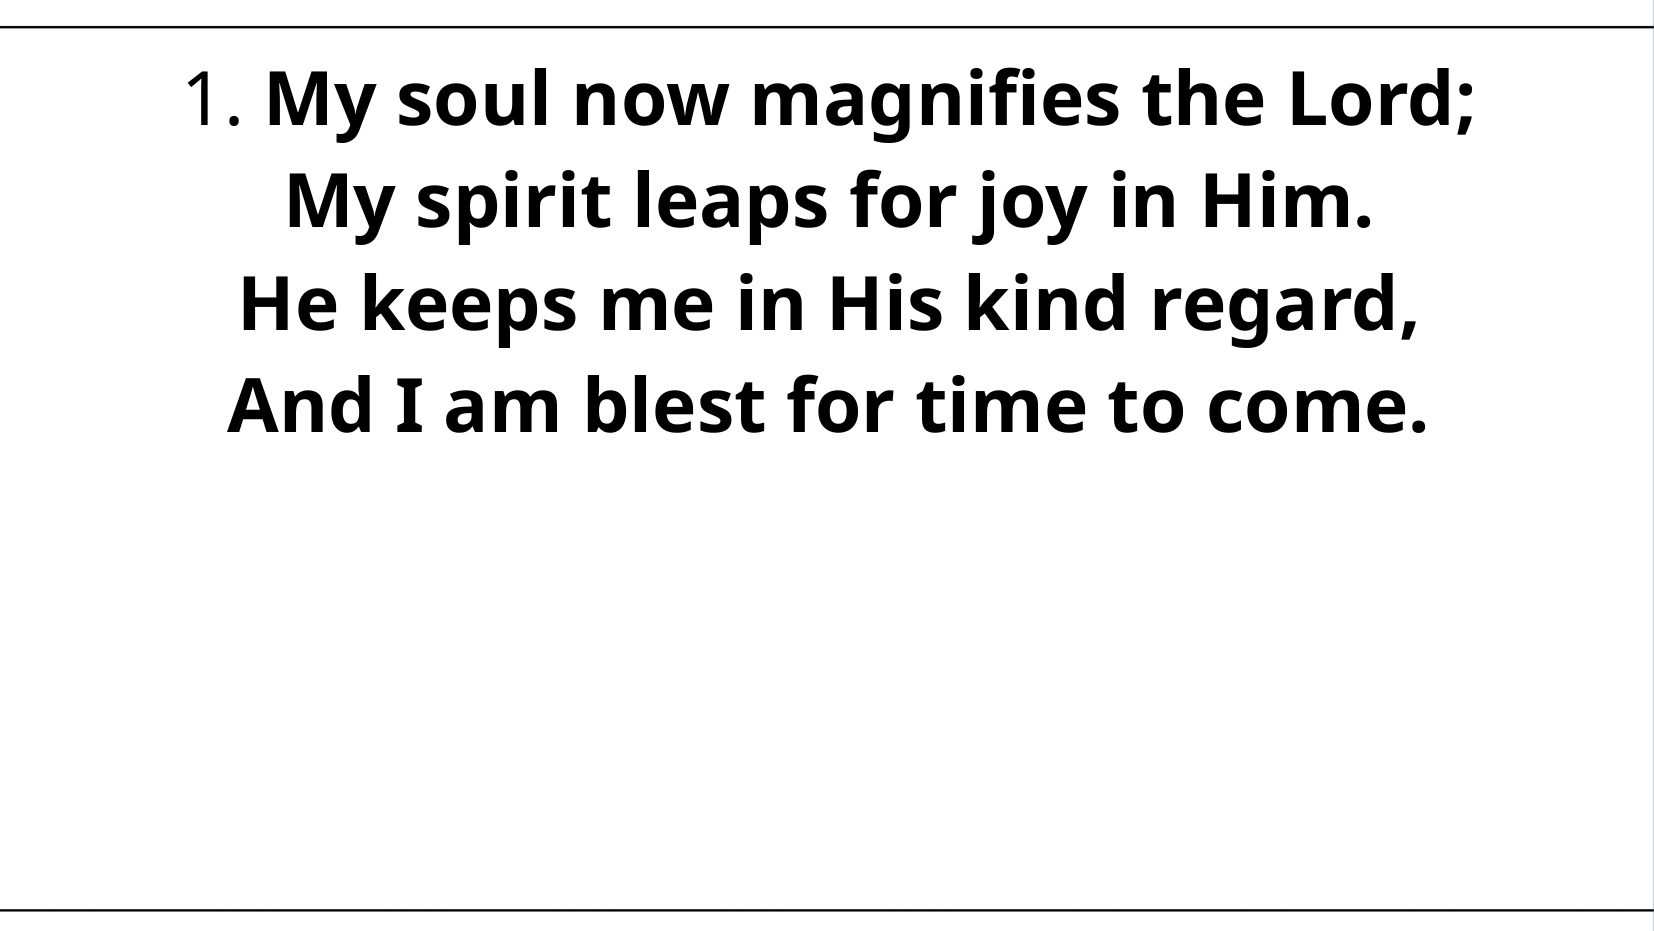

1. My soul now magnifies the Lord;
My spirit leaps for joy in Him.
He keeps me in His kind regard,
And I am blest for time to come.